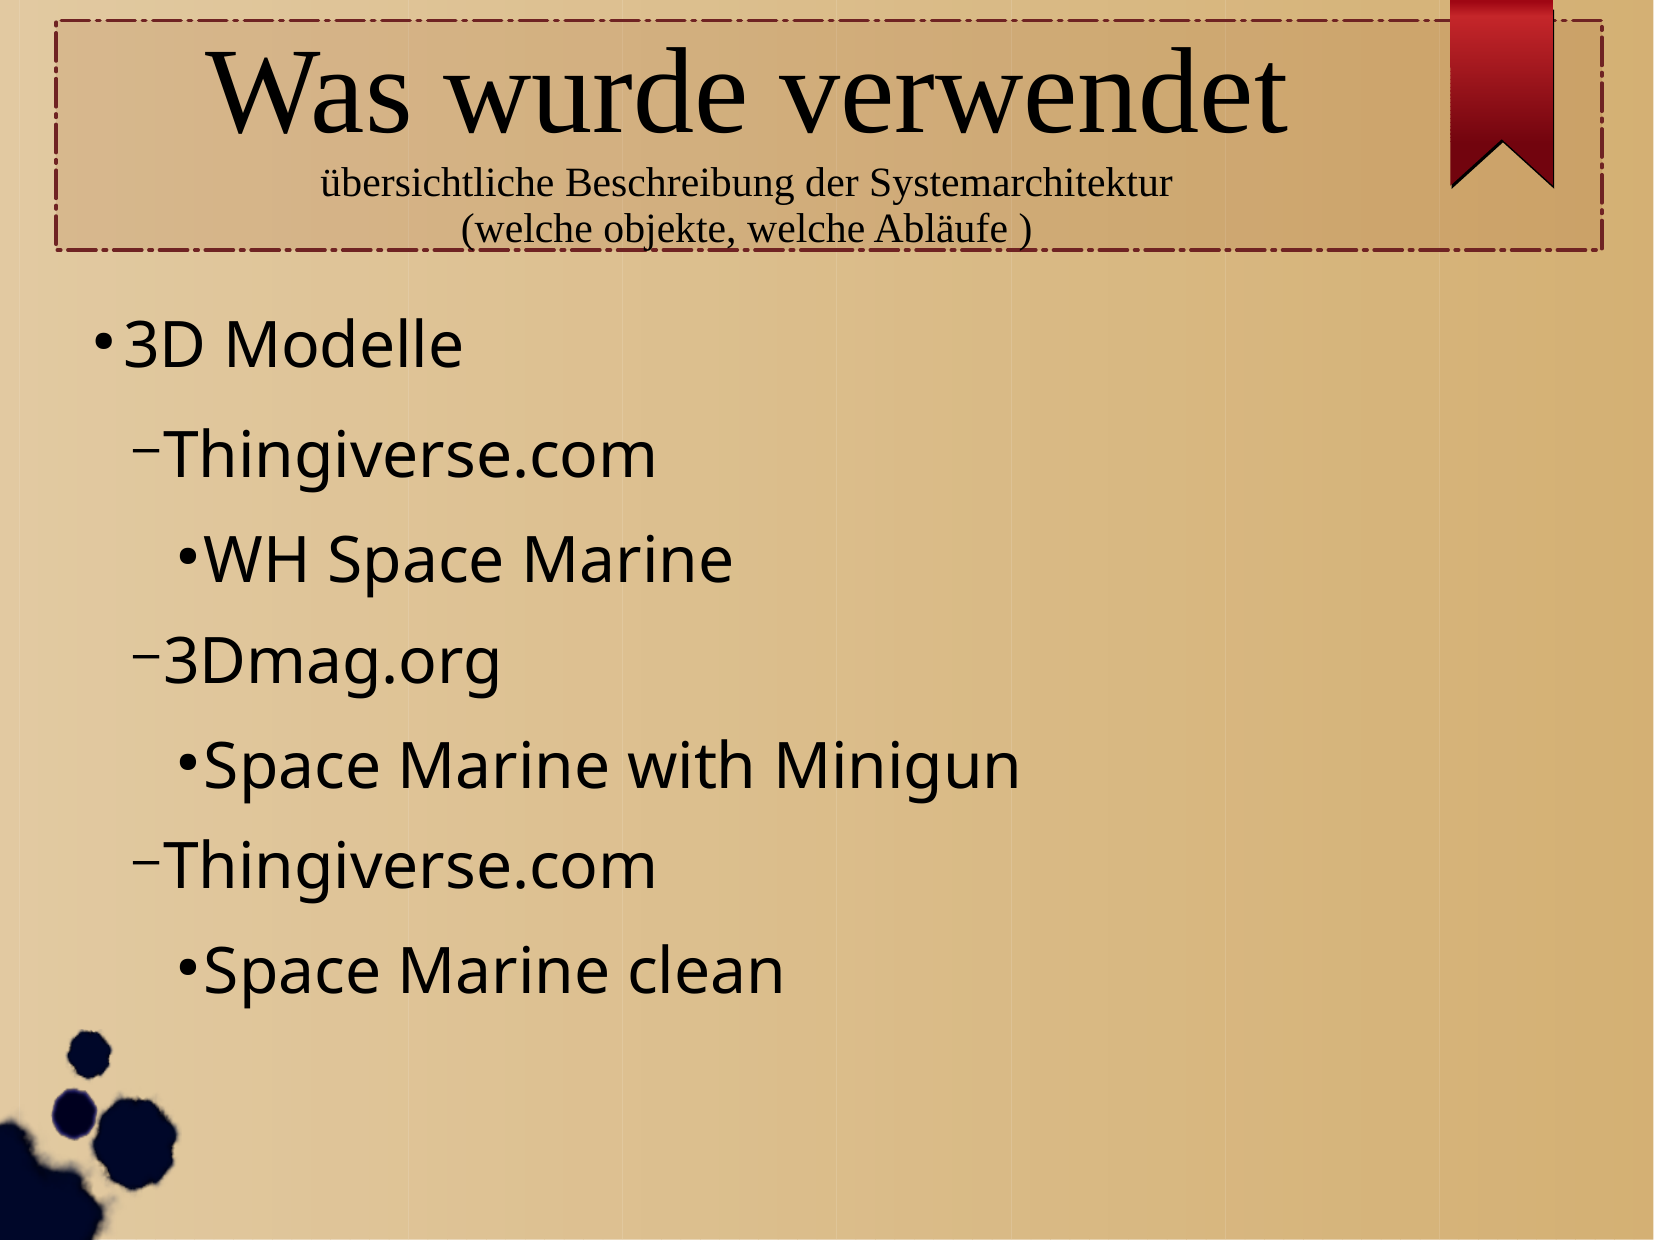

# Was wurde verwendet übersichtliche Beschreibung der Systemarchitektur (welche objekte, welche Abläufe )
3D Modelle
Thingiverse.com
WH Space Marine
3Dmag.org
Space Marine with Minigun
Thingiverse.com
Space Marine clean